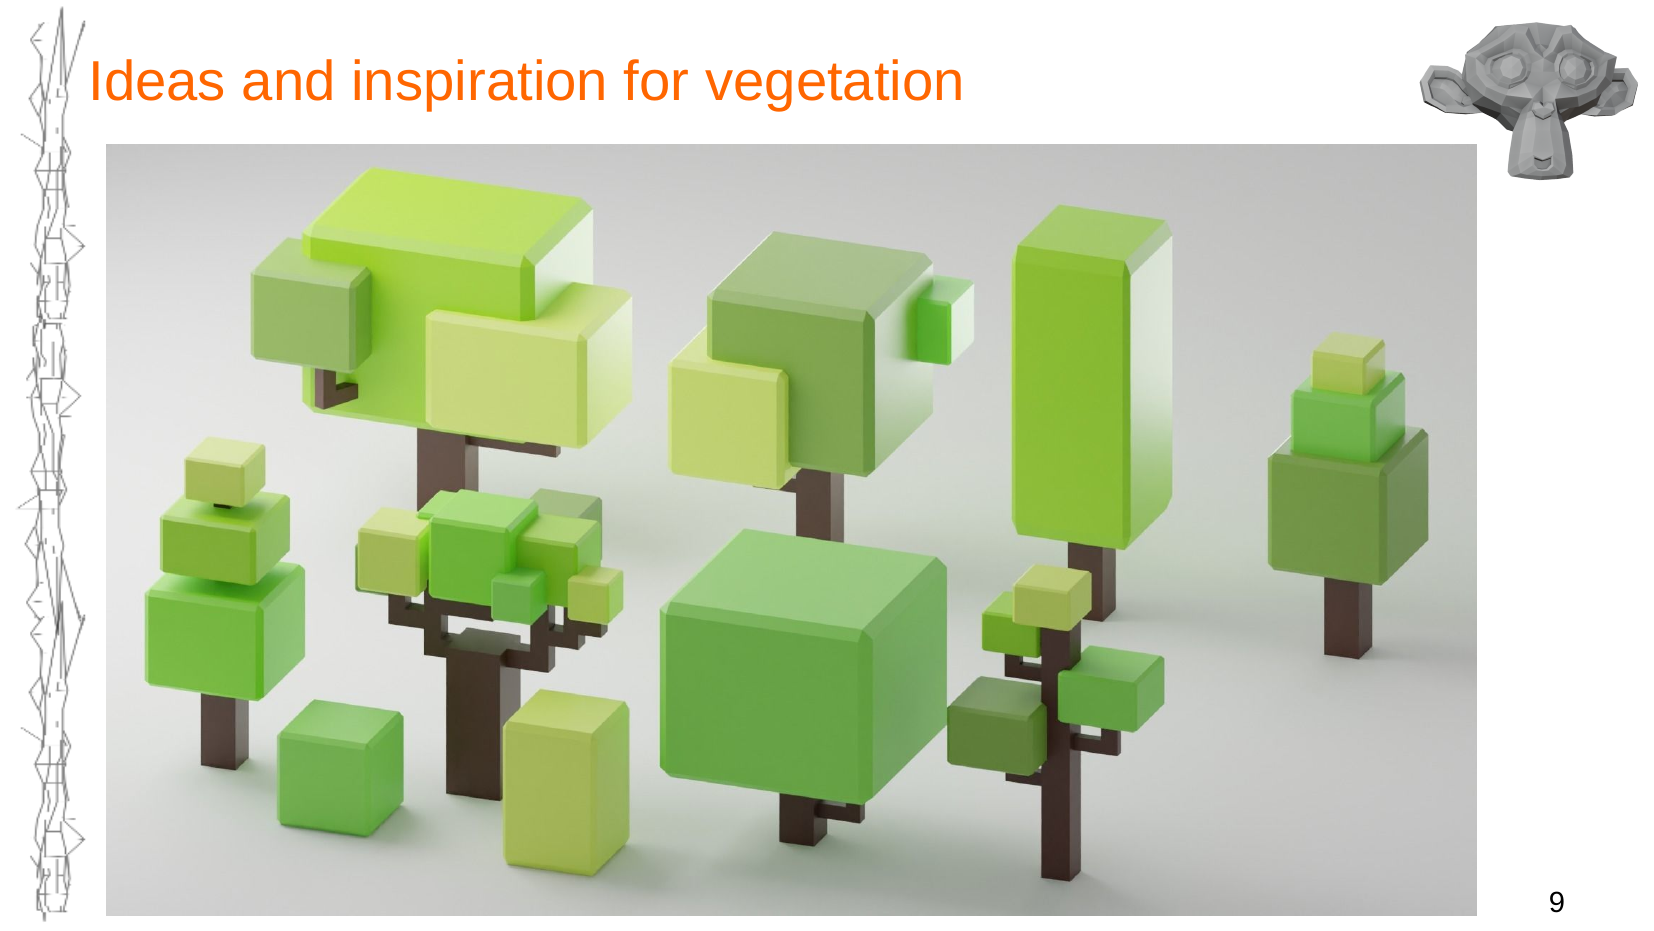

# Ideas and inspiration for vegetation
9